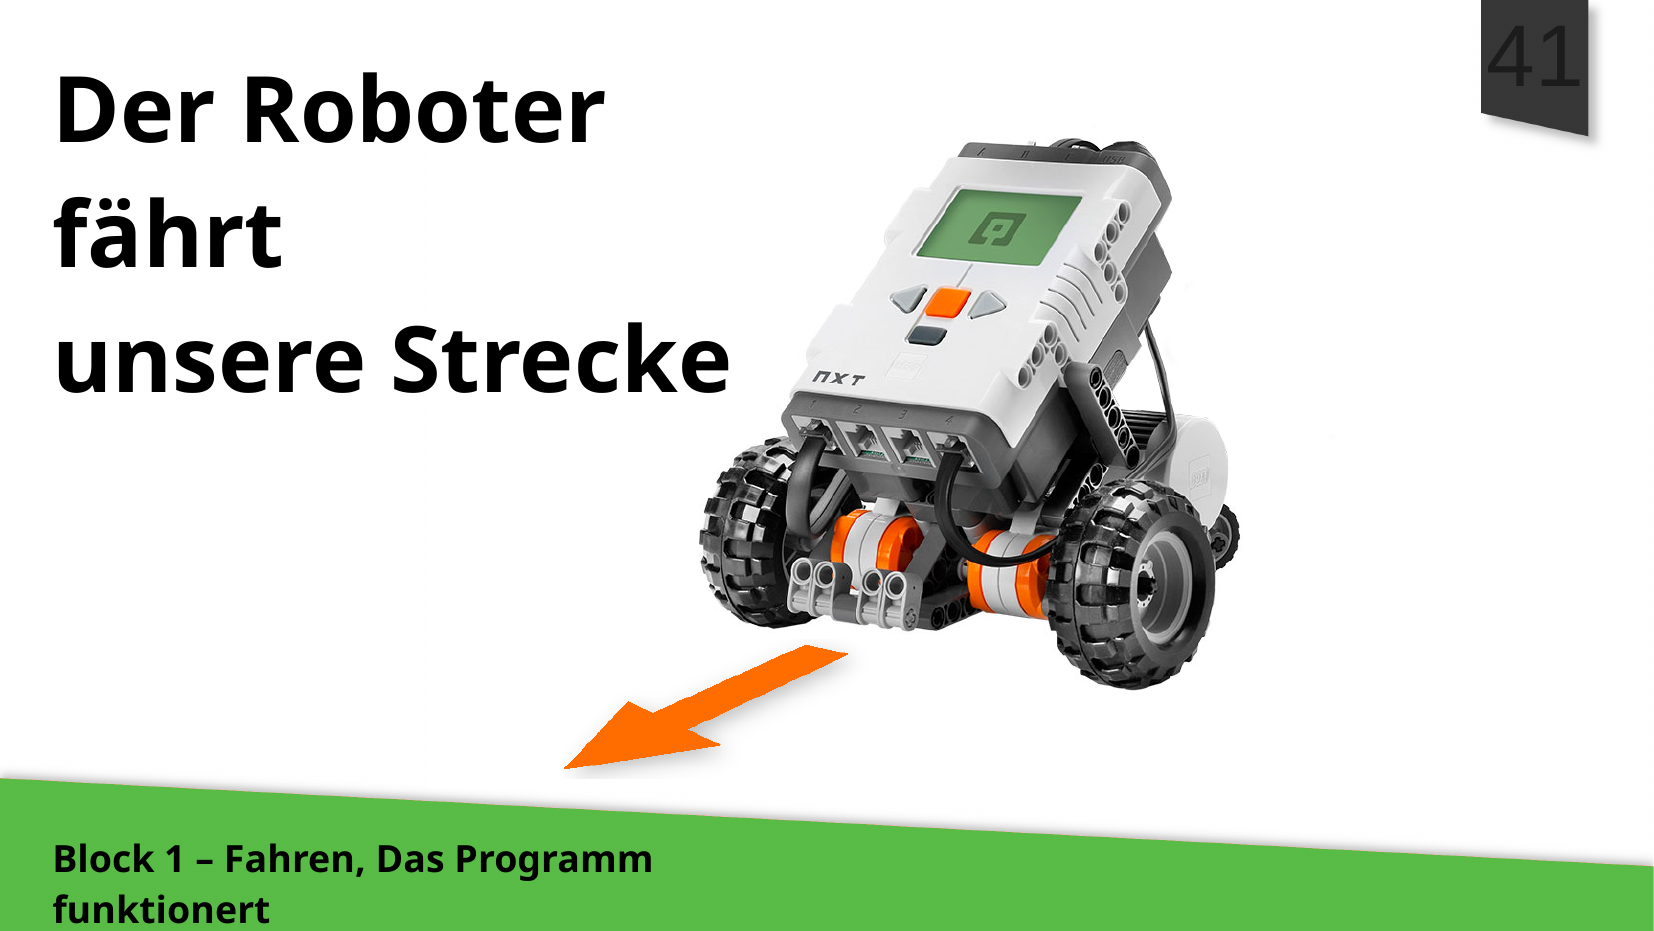

Der Roboter fährt
unsere Strecke
Block 1 – Fahren, Das Programm funktionert